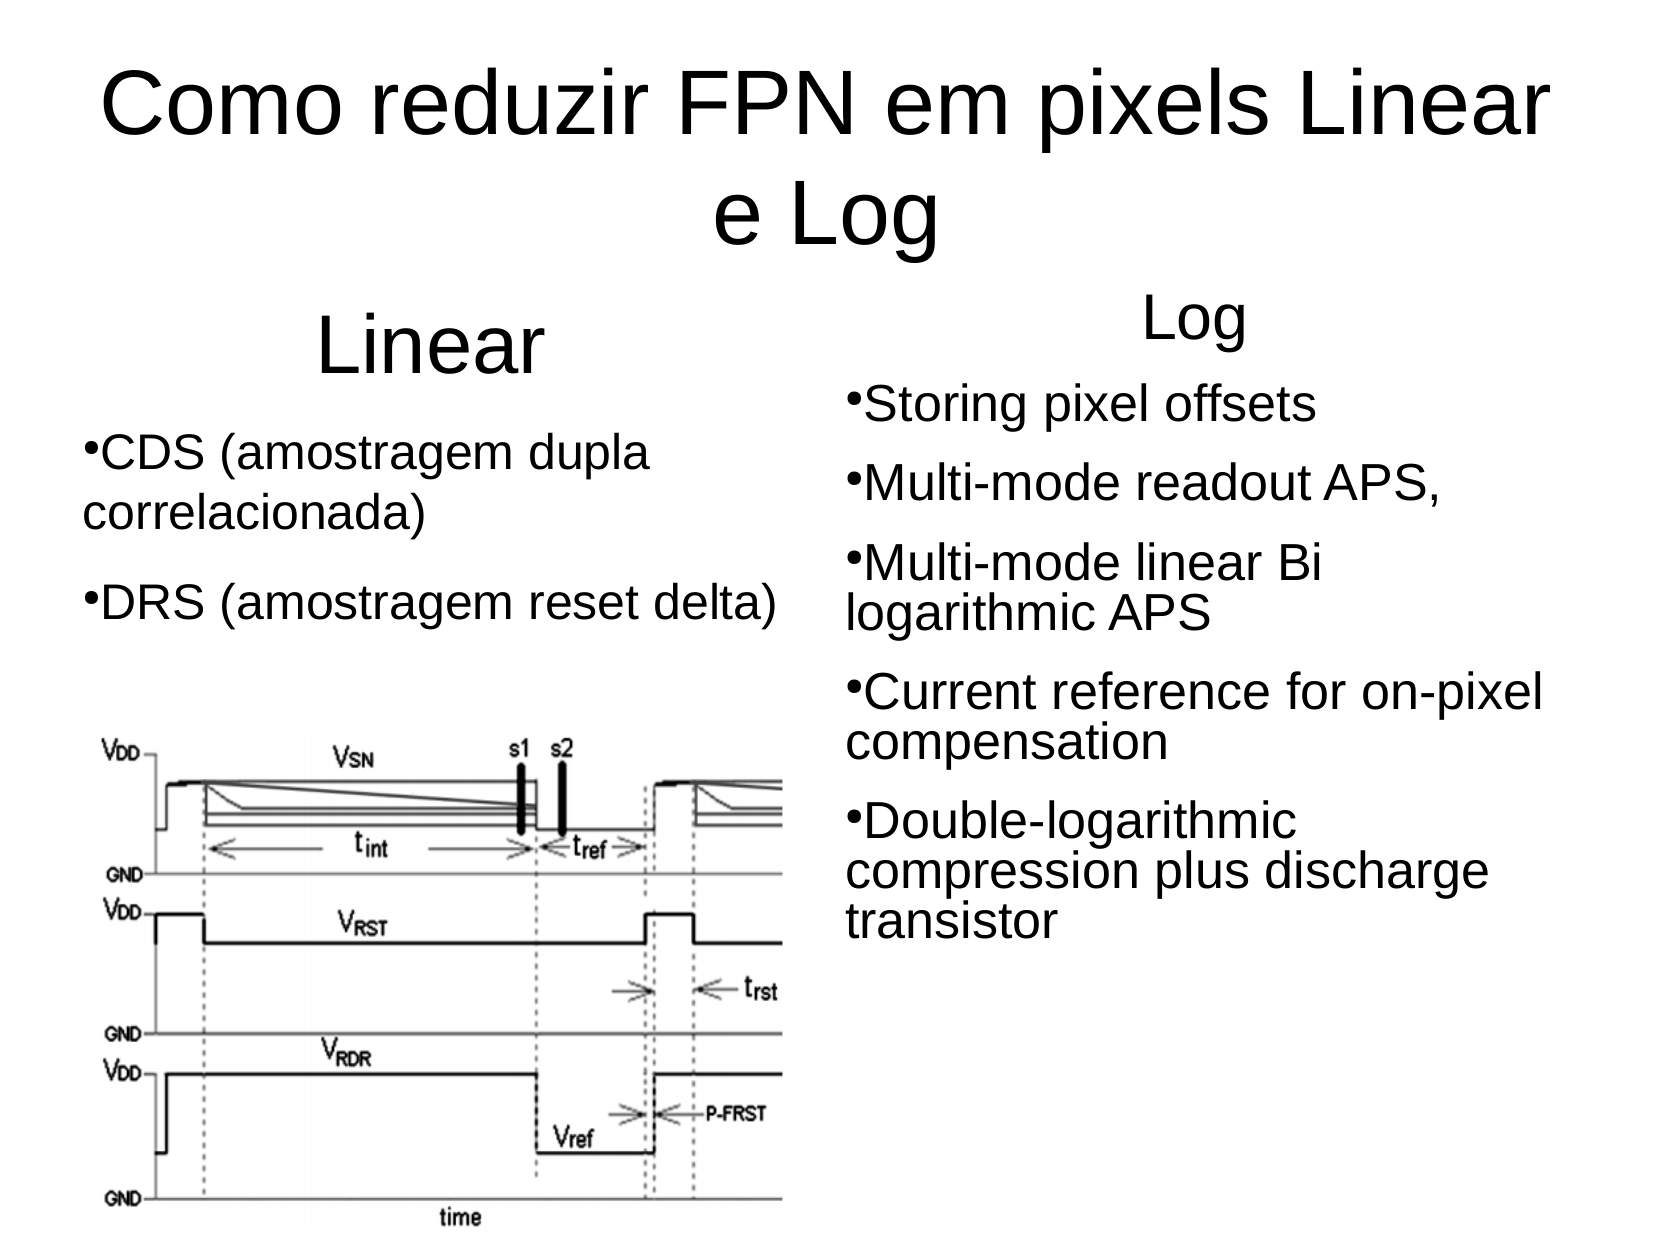

# Como reduzir FPN em pixels Linear e Log
Linear
CDS (amostragem dupla correlacionada)
DRS (amostragem reset delta)
Log
Storing pixel offsets
Multi-mode readout APS,
Multi-mode linear Bi logarithmic APS
Current reference for on-pixel
compensation
Double-logarithmic compression plus discharge transistor